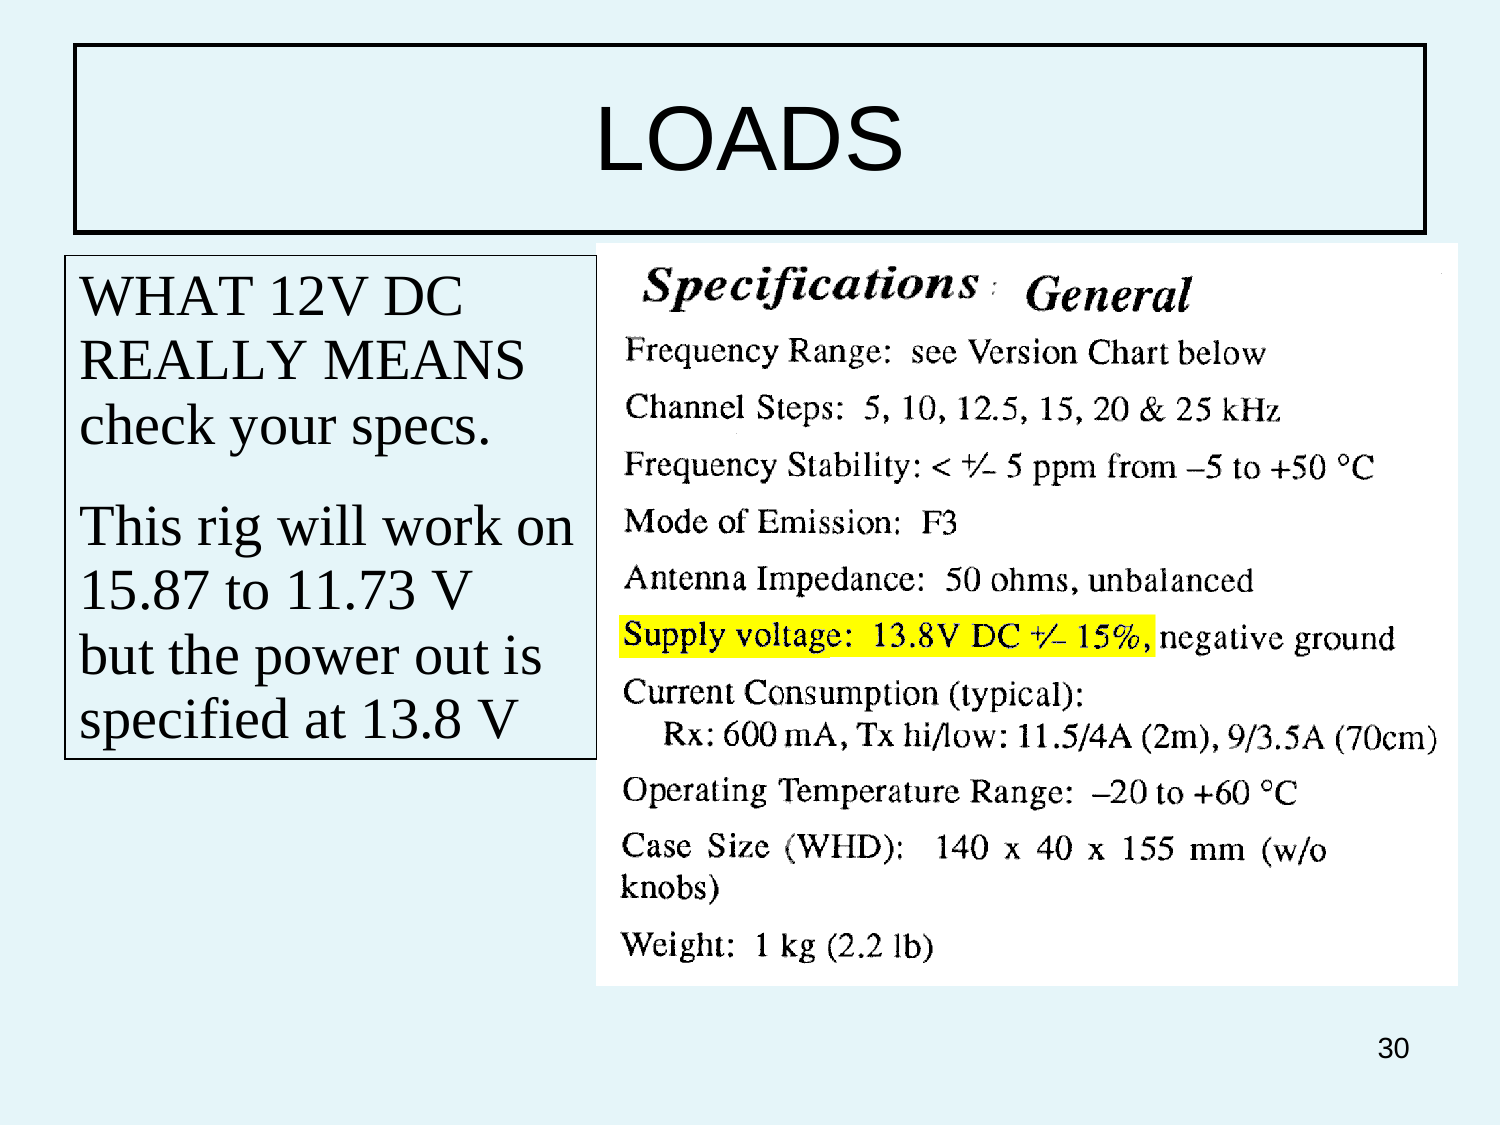

# LOADS
WHAT 12V DC REALLY MEANS check your specs.
This rig will work on 15.87 to 11.73 V
but the power out is specified at 13.8 V
30